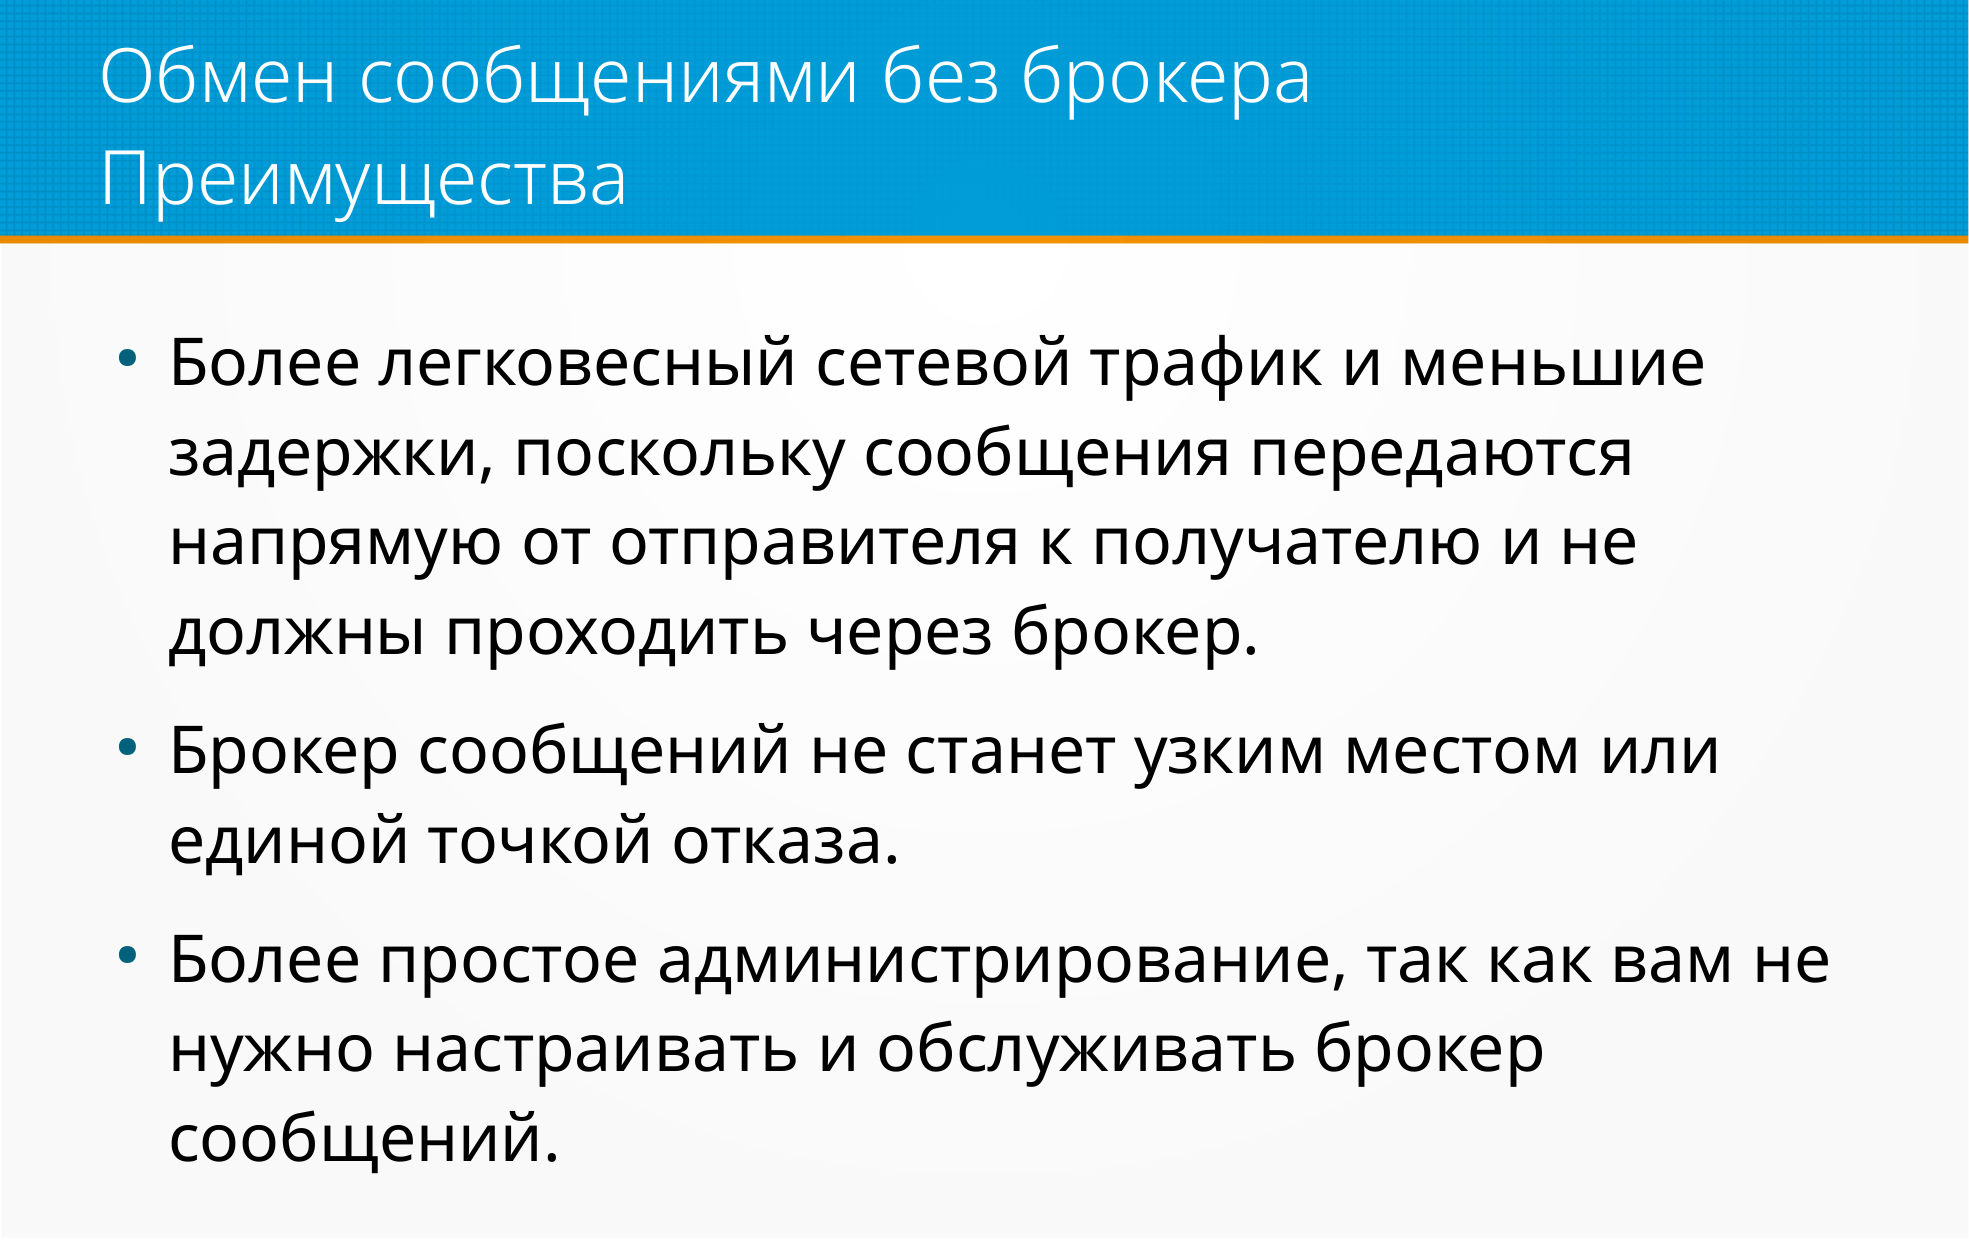

# Обмен сообщениями без брокера Преимущества
Более легковесный сетевой трафик и меньшие задержки, поскольку сообщения передаются напрямую от отправителя к получателю и не должны проходить через брокер.
Брокер сообщений не станет узким местом или единой точкой отказа.
Более простое администрирование, так как вам не нужно настраивать и обслуживать брокер сообщений.